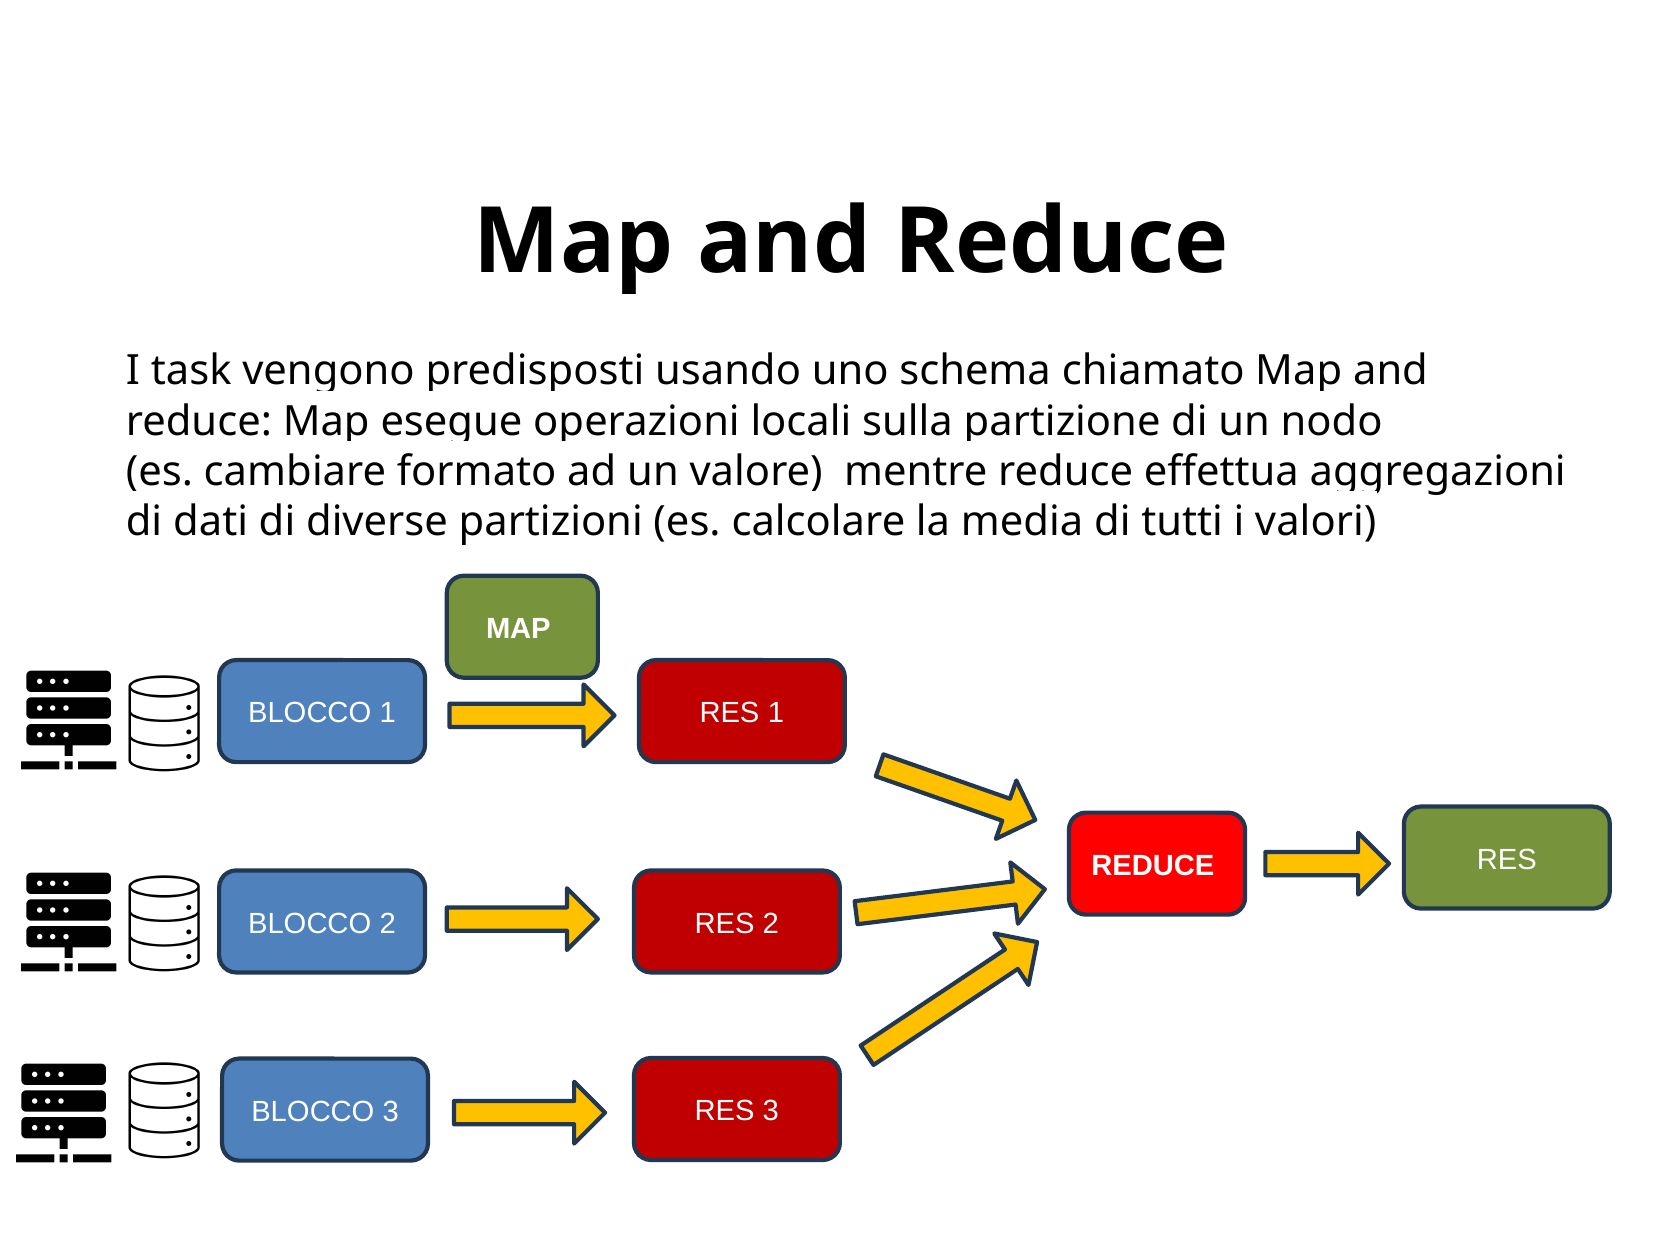

Map and Reduce
I task vengono predisposti usando uno schema chiamato Map and reduce: Map esegue operazioni locali sulla partizione di un nodo
(es. cambiare formato ad un valore) mentre reduce effettua aggregazioni di dati di diverse partizioni (es. calcolare la media di tutti i valori)
MAP
BLOCCO 1
RES 1
RES
REDUCE
BLOCCO 2
RES 2
RES 3
BLOCCO 3